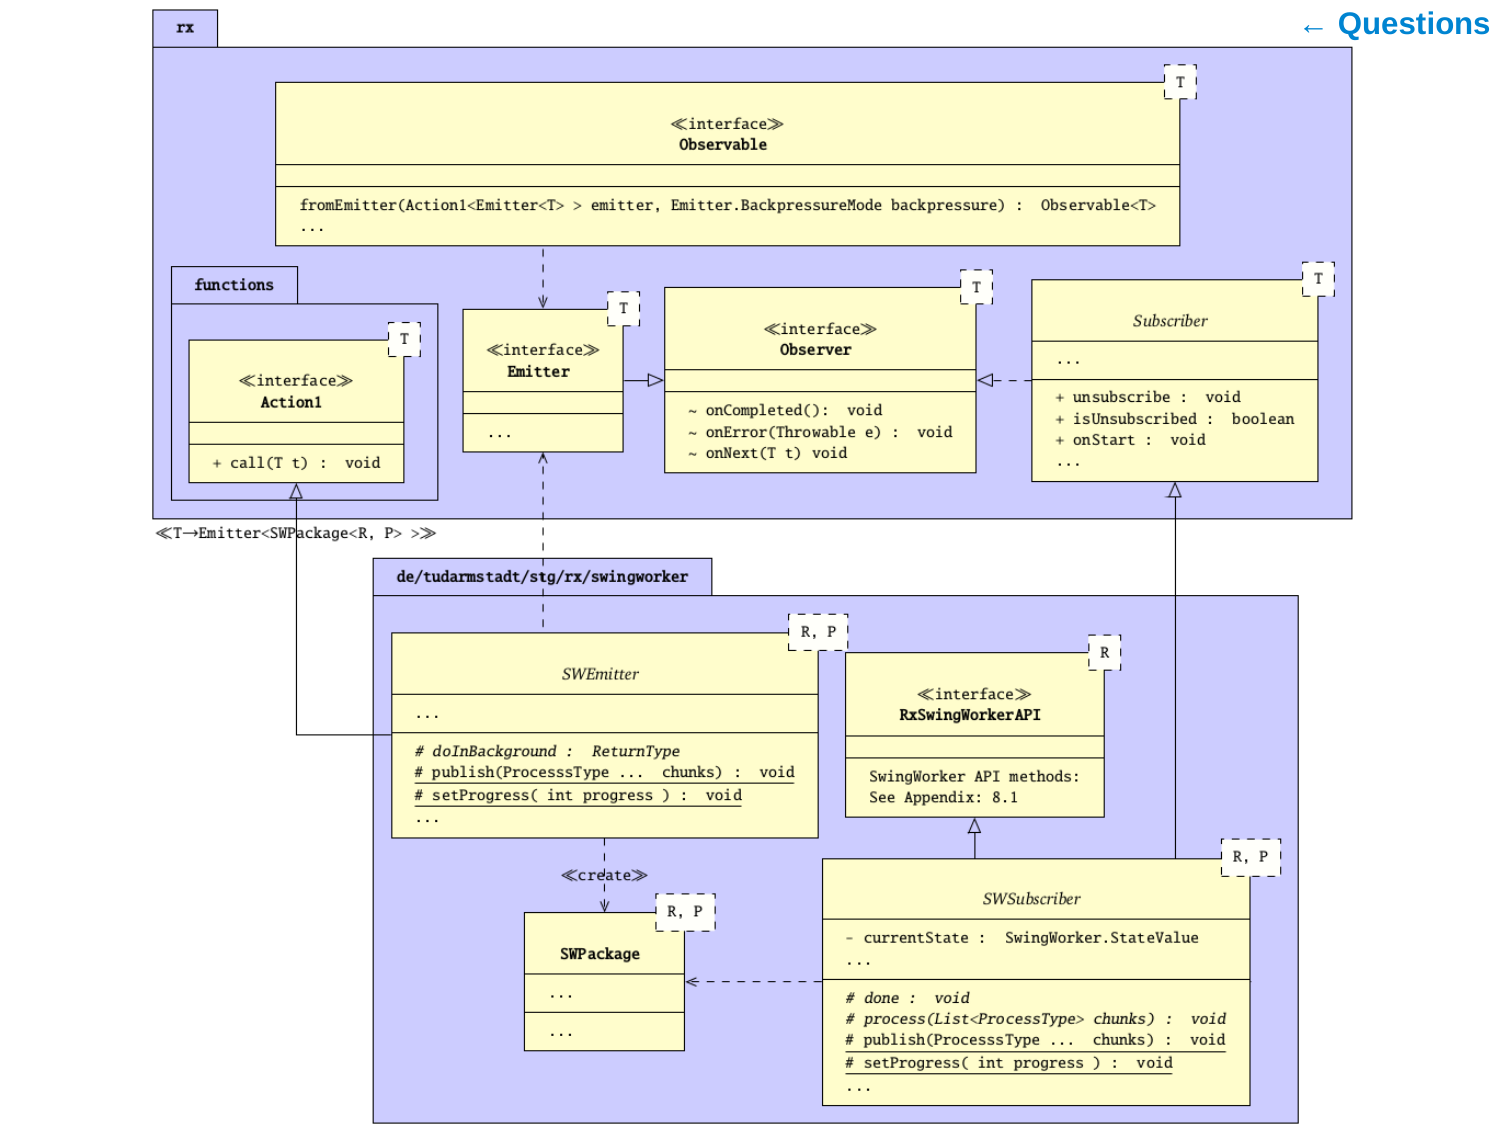

← Questions
1) Motivation 2) Contribution 3) Refactoring Approach 4) 2Rx & SwingWorker2Rx
5) Evaluation 6) Future Work 7) Conclusions